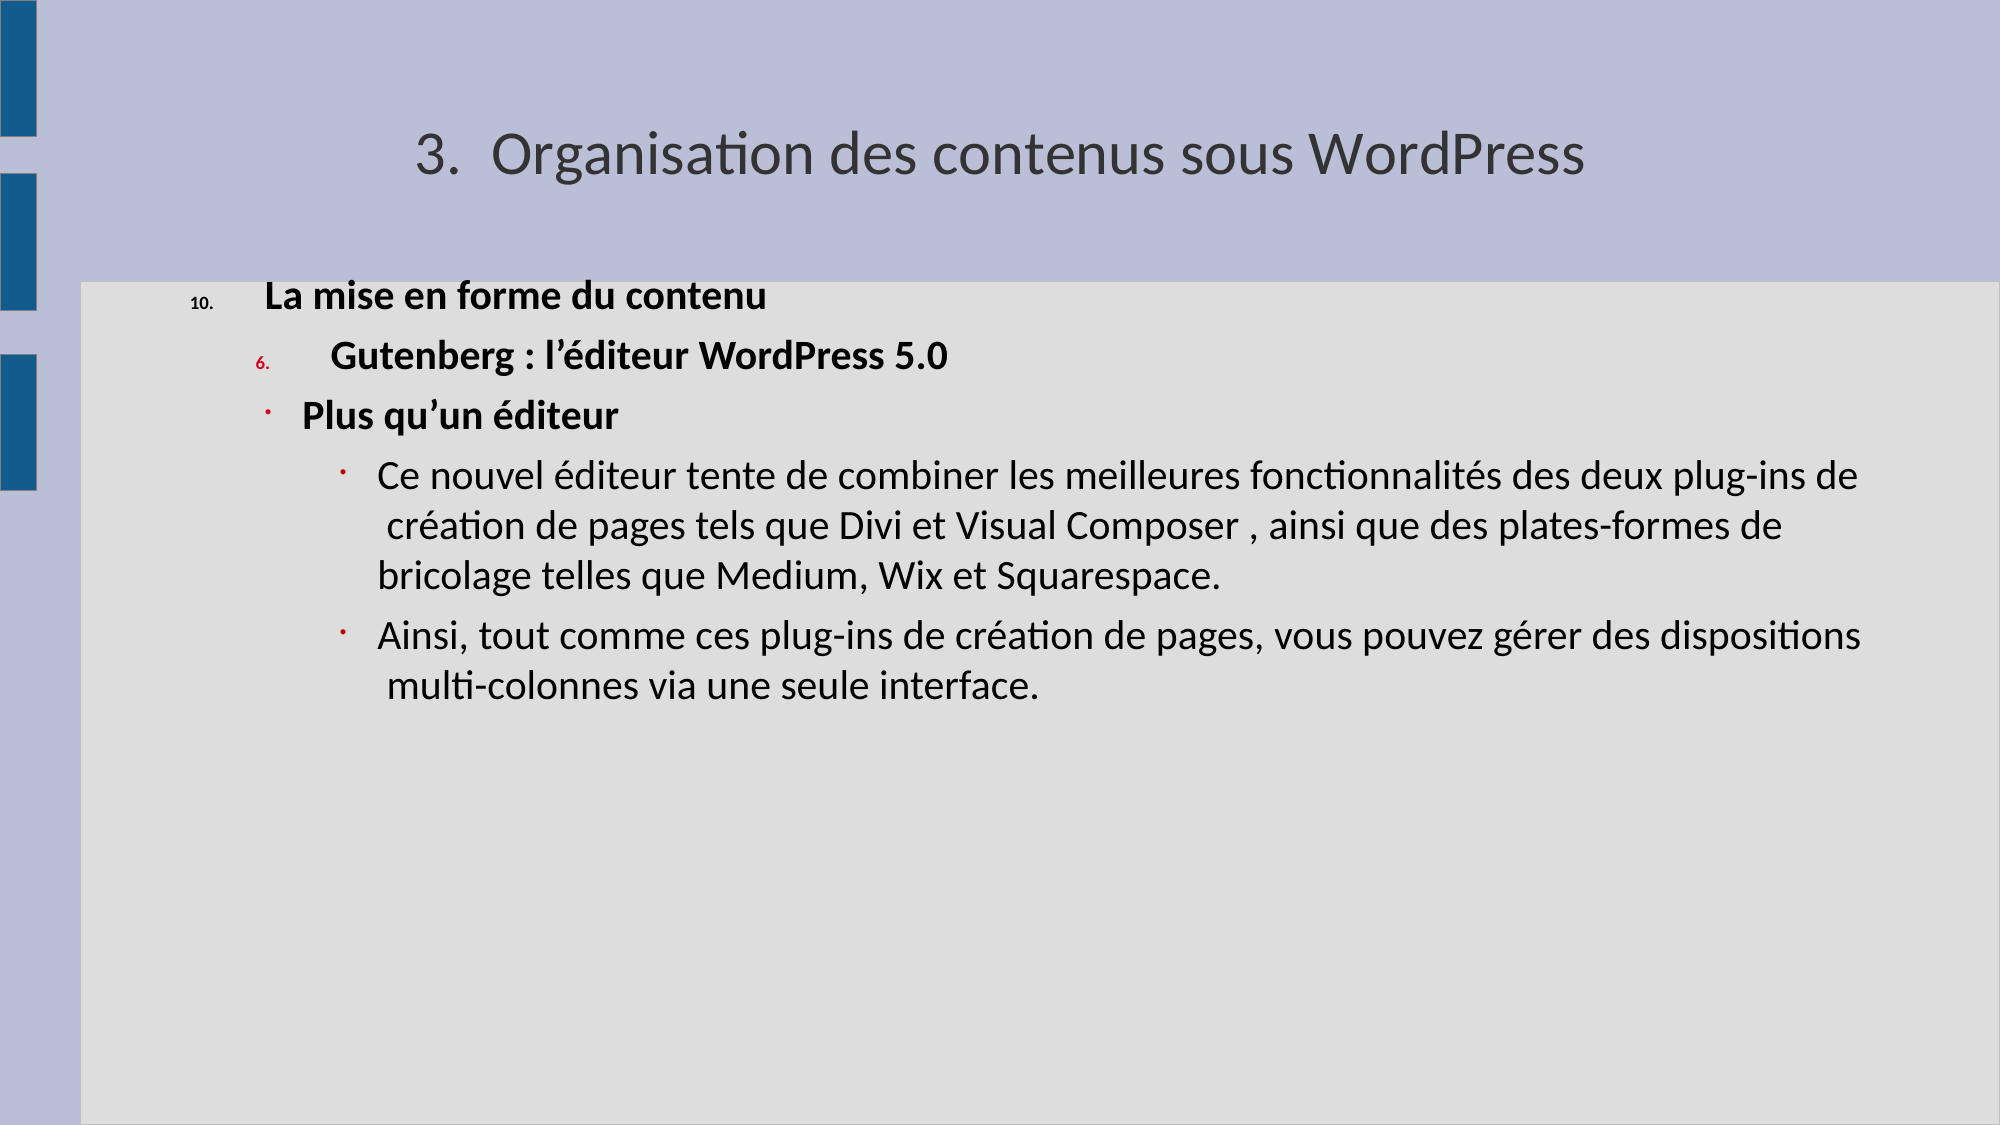

# 3.	Organisation des contenus sous WordPress
La mise en forme du contenu
Gutenberg : l’éditeur WordPress 5.0
Plus qu’un éditeur
Ce nouvel éditeur tente de combiner les meilleures fonctionnalités des deux plug-ins de création de pages tels que Divi et Visual Composer , ainsi que des plates-formes de bricolage telles que Medium, Wix et Squarespace.
Ainsi, tout comme ces plug-ins de création de pages, vous pouvez gérer des dispositions multi-colonnes via une seule interface.